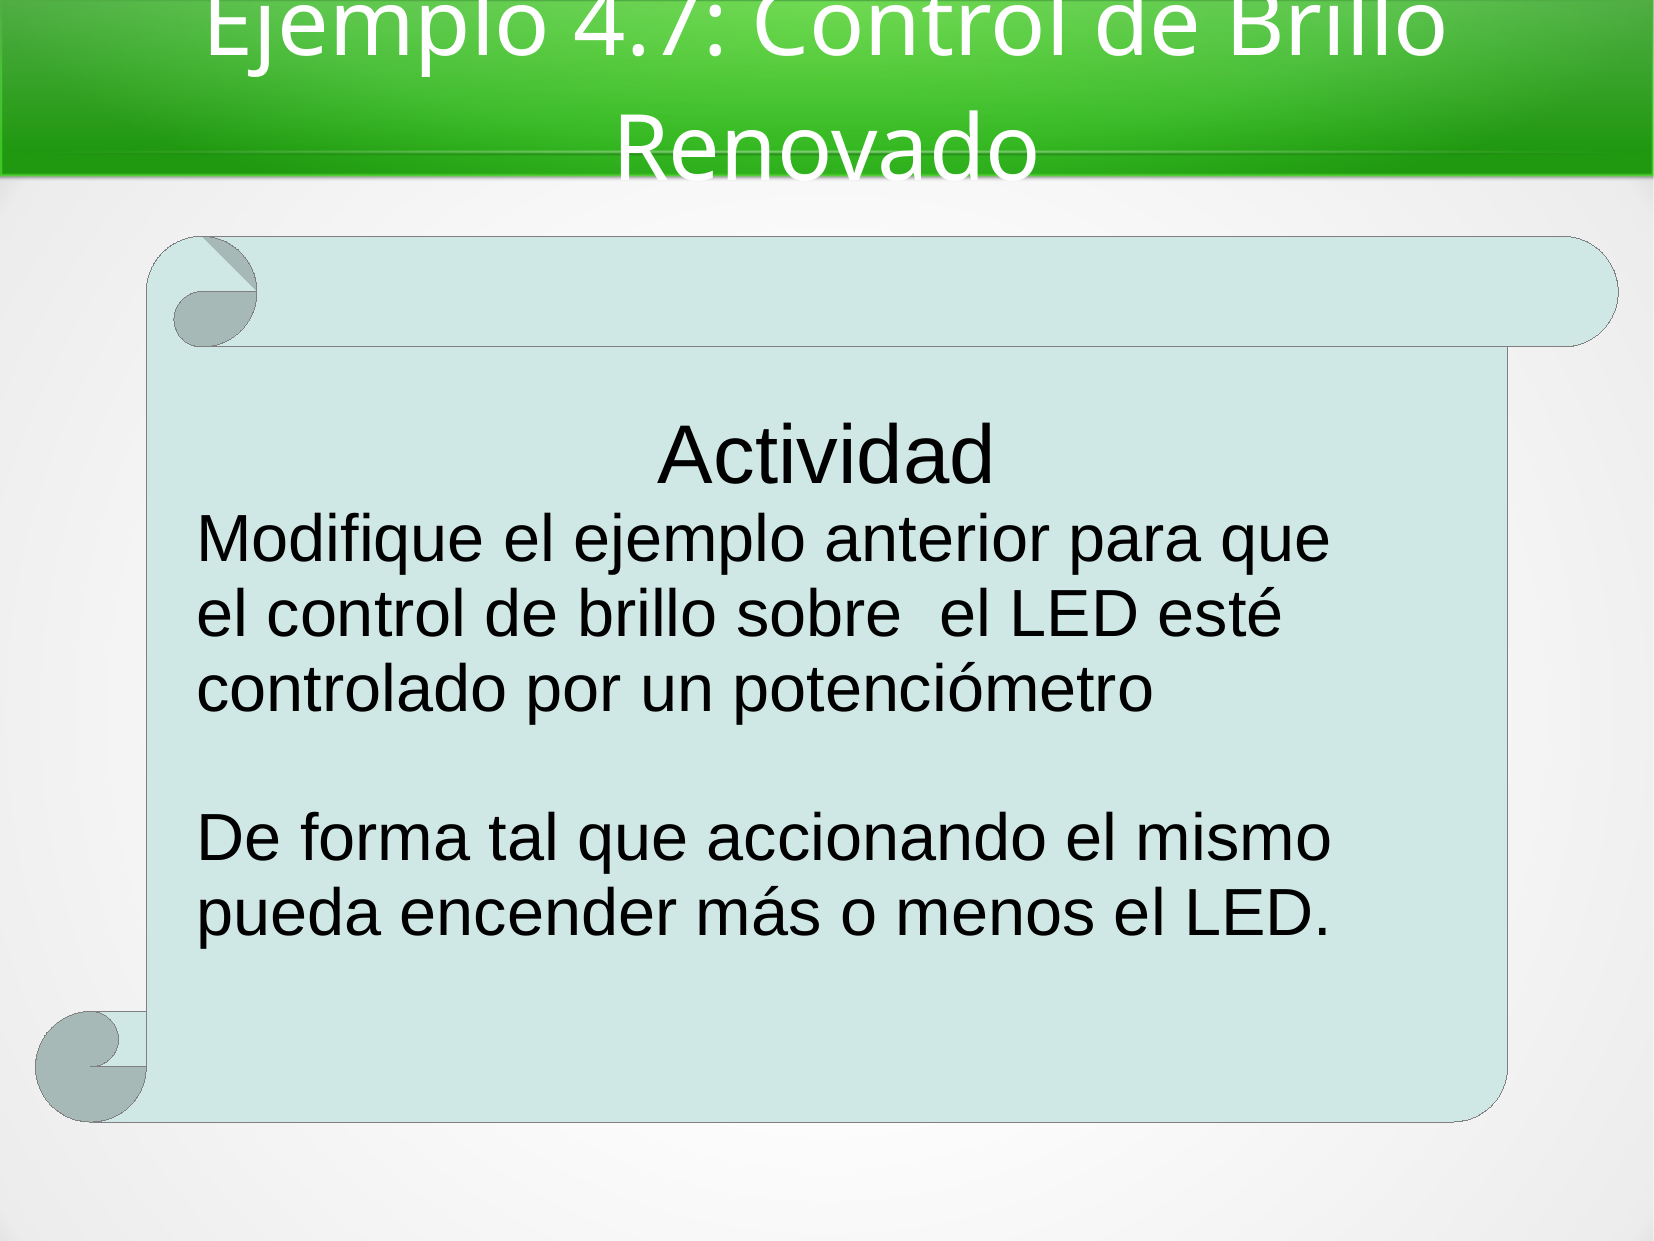

# Ejemplo 4.7: Control de Brillo Renovado
Actividad
Modifique el ejemplo anterior para que
el control de brillo sobre el LED esté
controlado por un potenciómetro
De forma tal que accionando el mismo
pueda encender más o menos el LED.